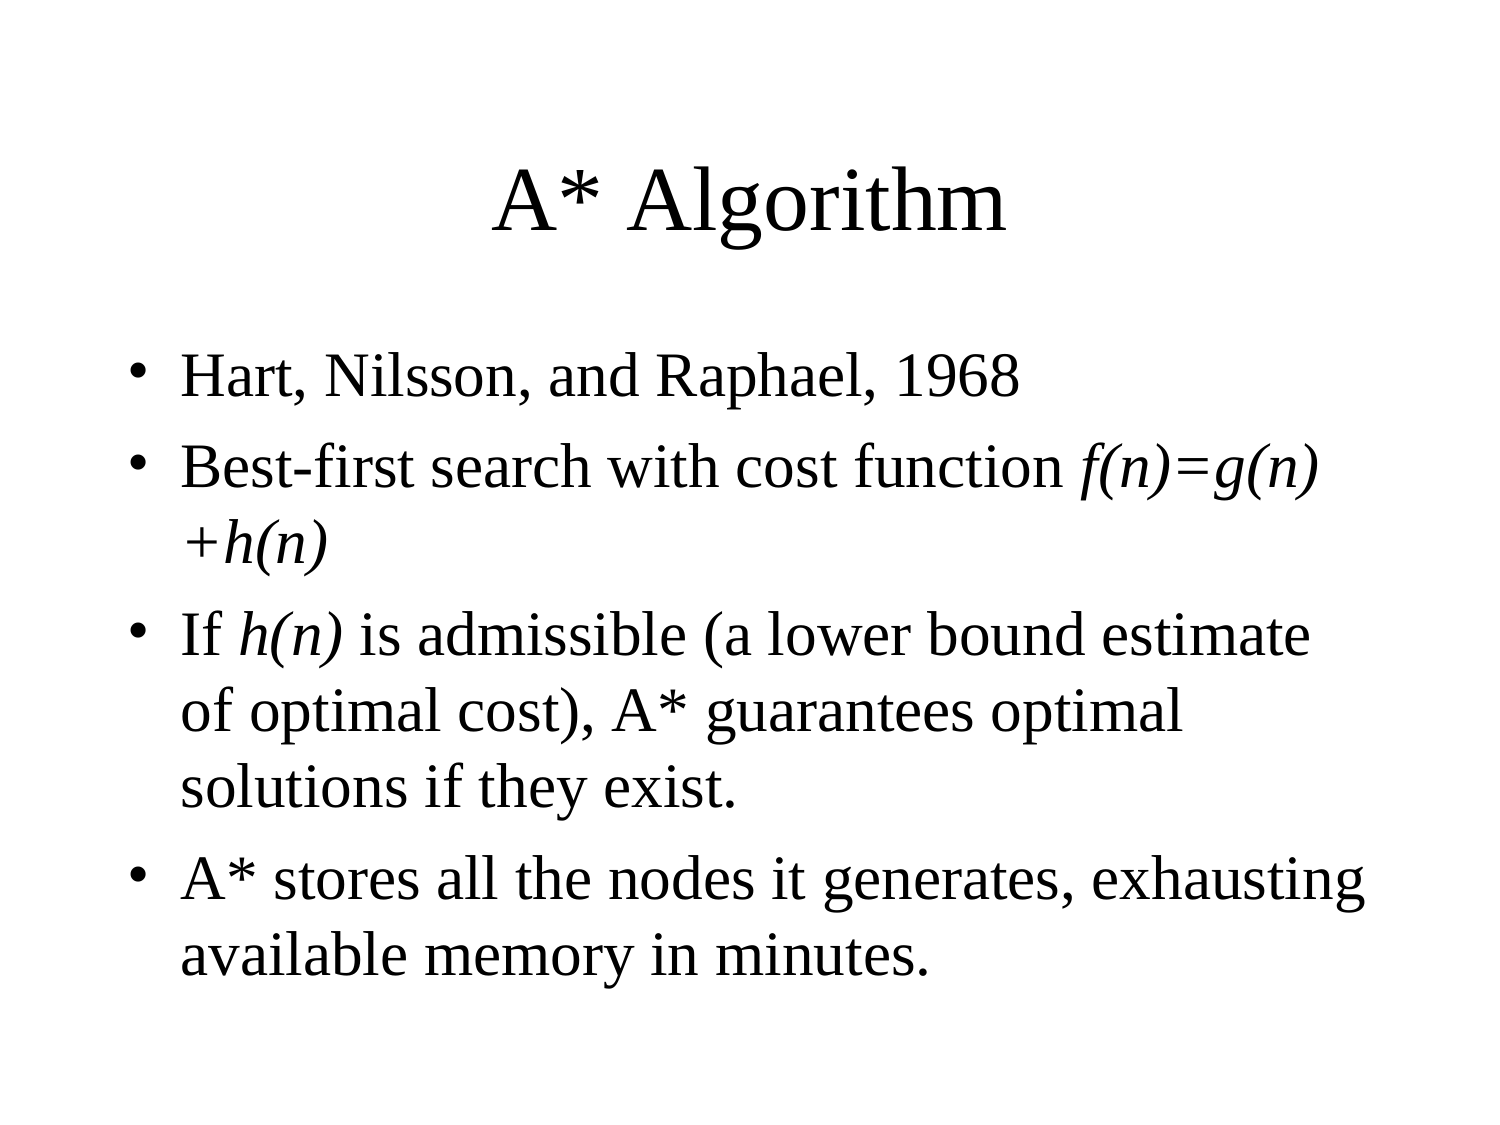

# A* Algorithm
Hart, Nilsson, and Raphael, 1968
Best-first search with cost function f(n)=g(n)+h(n)
If h(n) is admissible (a lower bound estimate of optimal cost), A* guarantees optimal solutions if they exist.
A* stores all the nodes it generates, exhausting available memory in minutes.